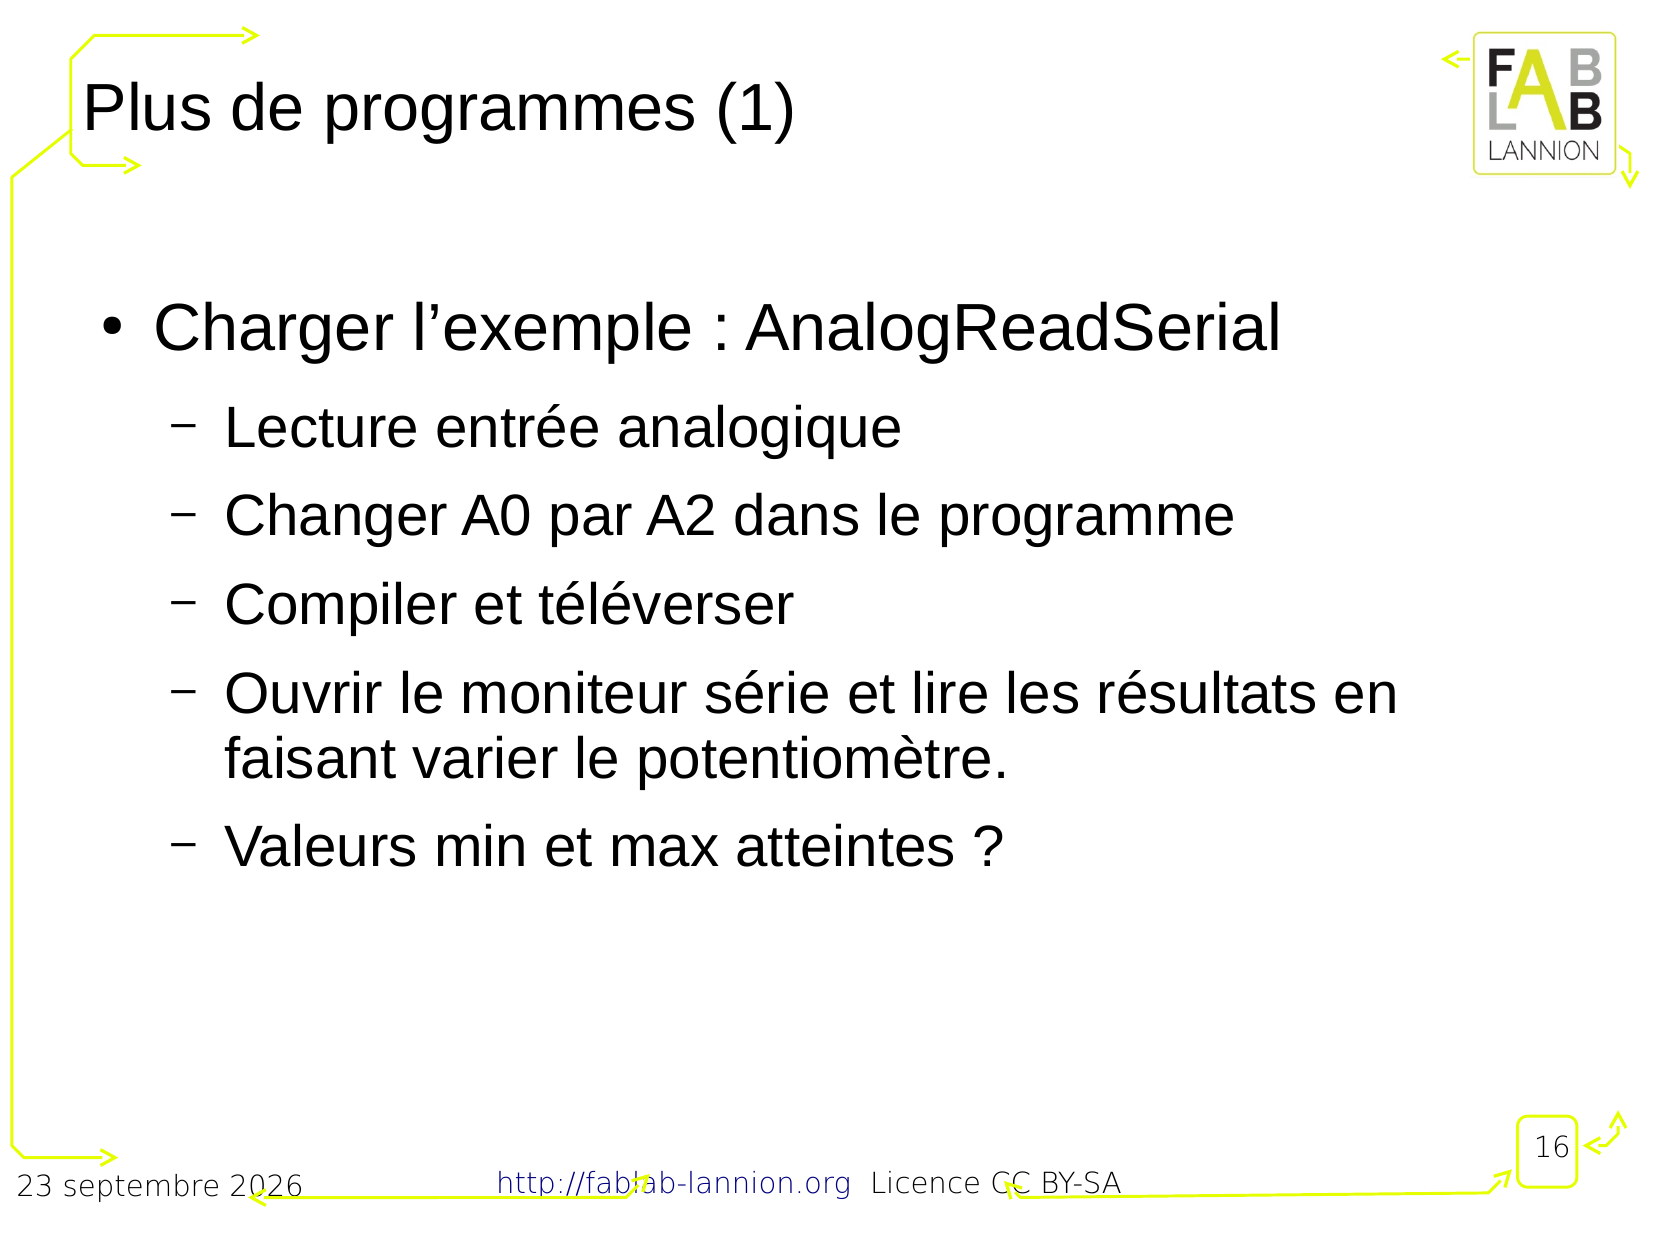

# Plus de programmes (1)
Charger l’exemple : AnalogReadSerial
Lecture entrée analogique
Changer A0 par A2 dans le programme
Compiler et téléverser
Ouvrir le moniteur série et lire les résultats en faisant varier le potentiomètre.
Valeurs min et max atteintes ?
16